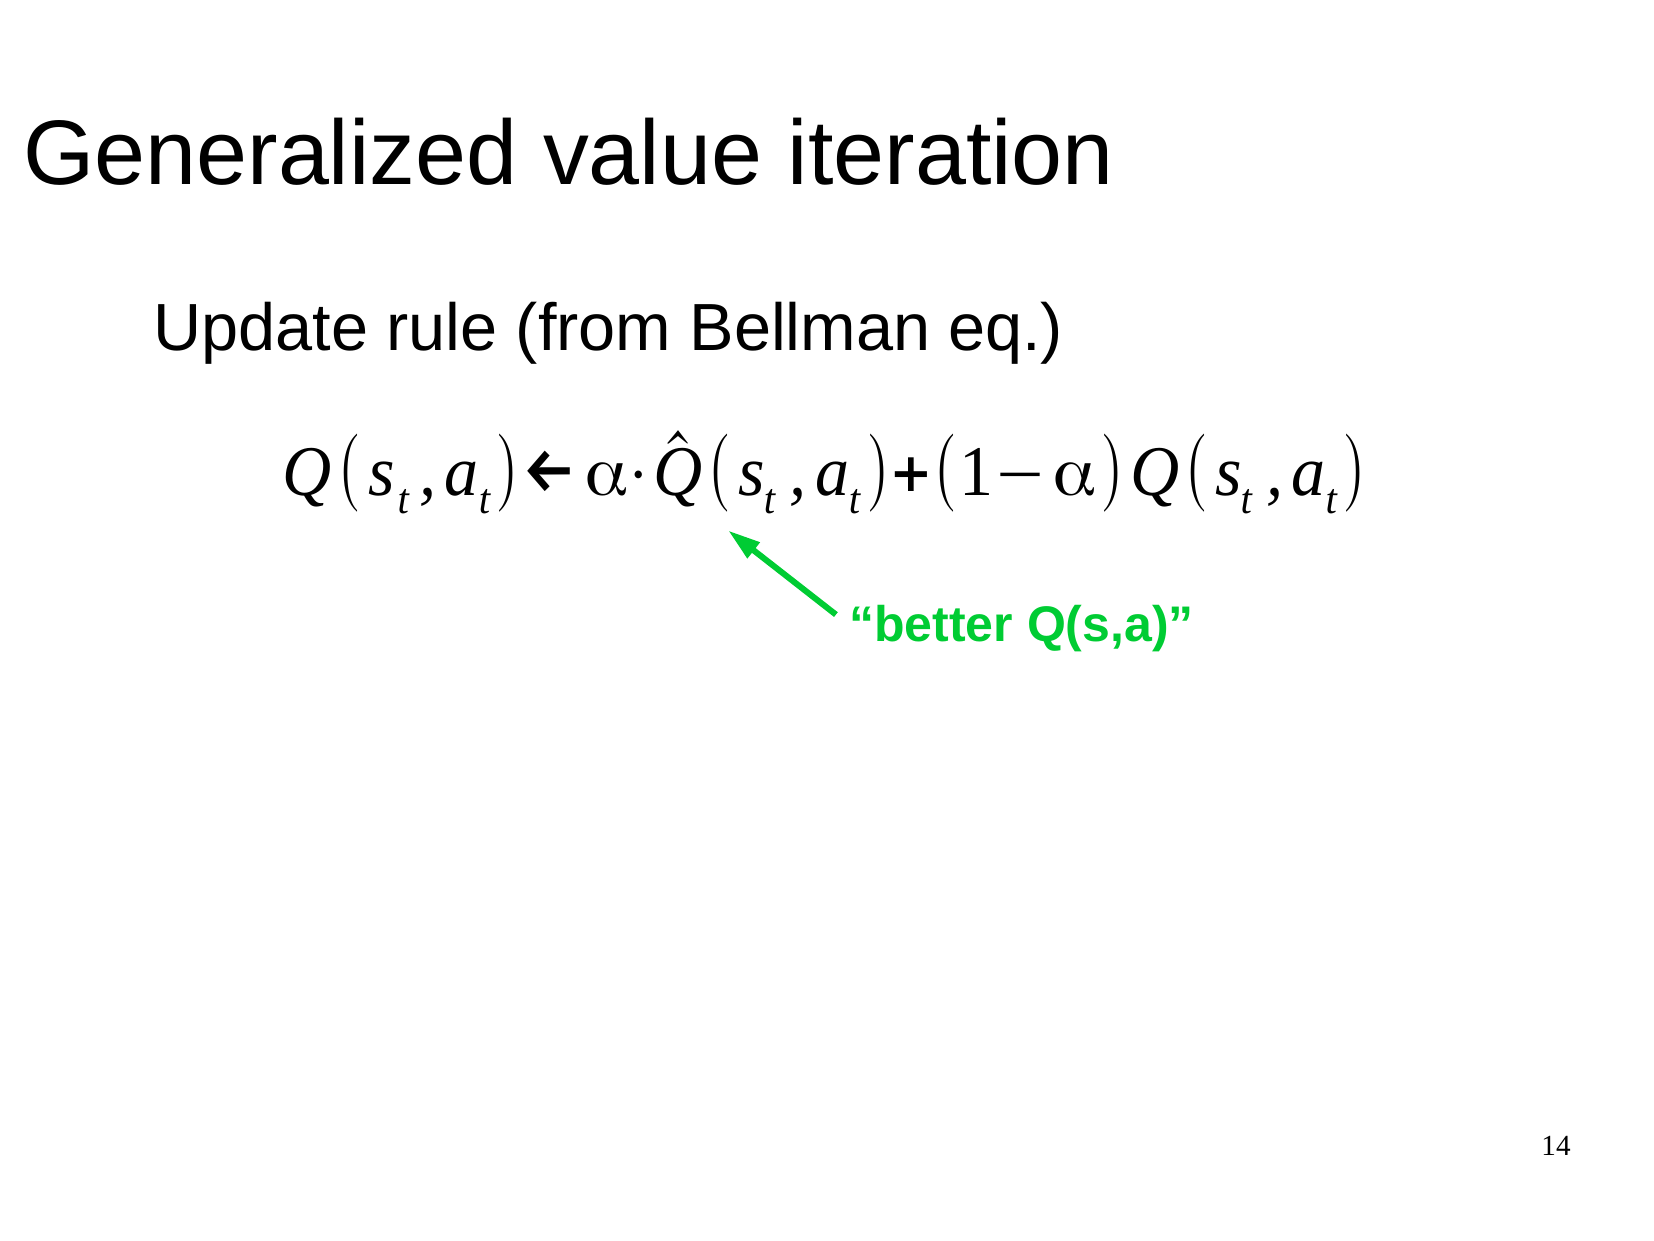

# Generalized value iteration
Update rule (from Bellman eq.)
“better Q(s,a)”
14